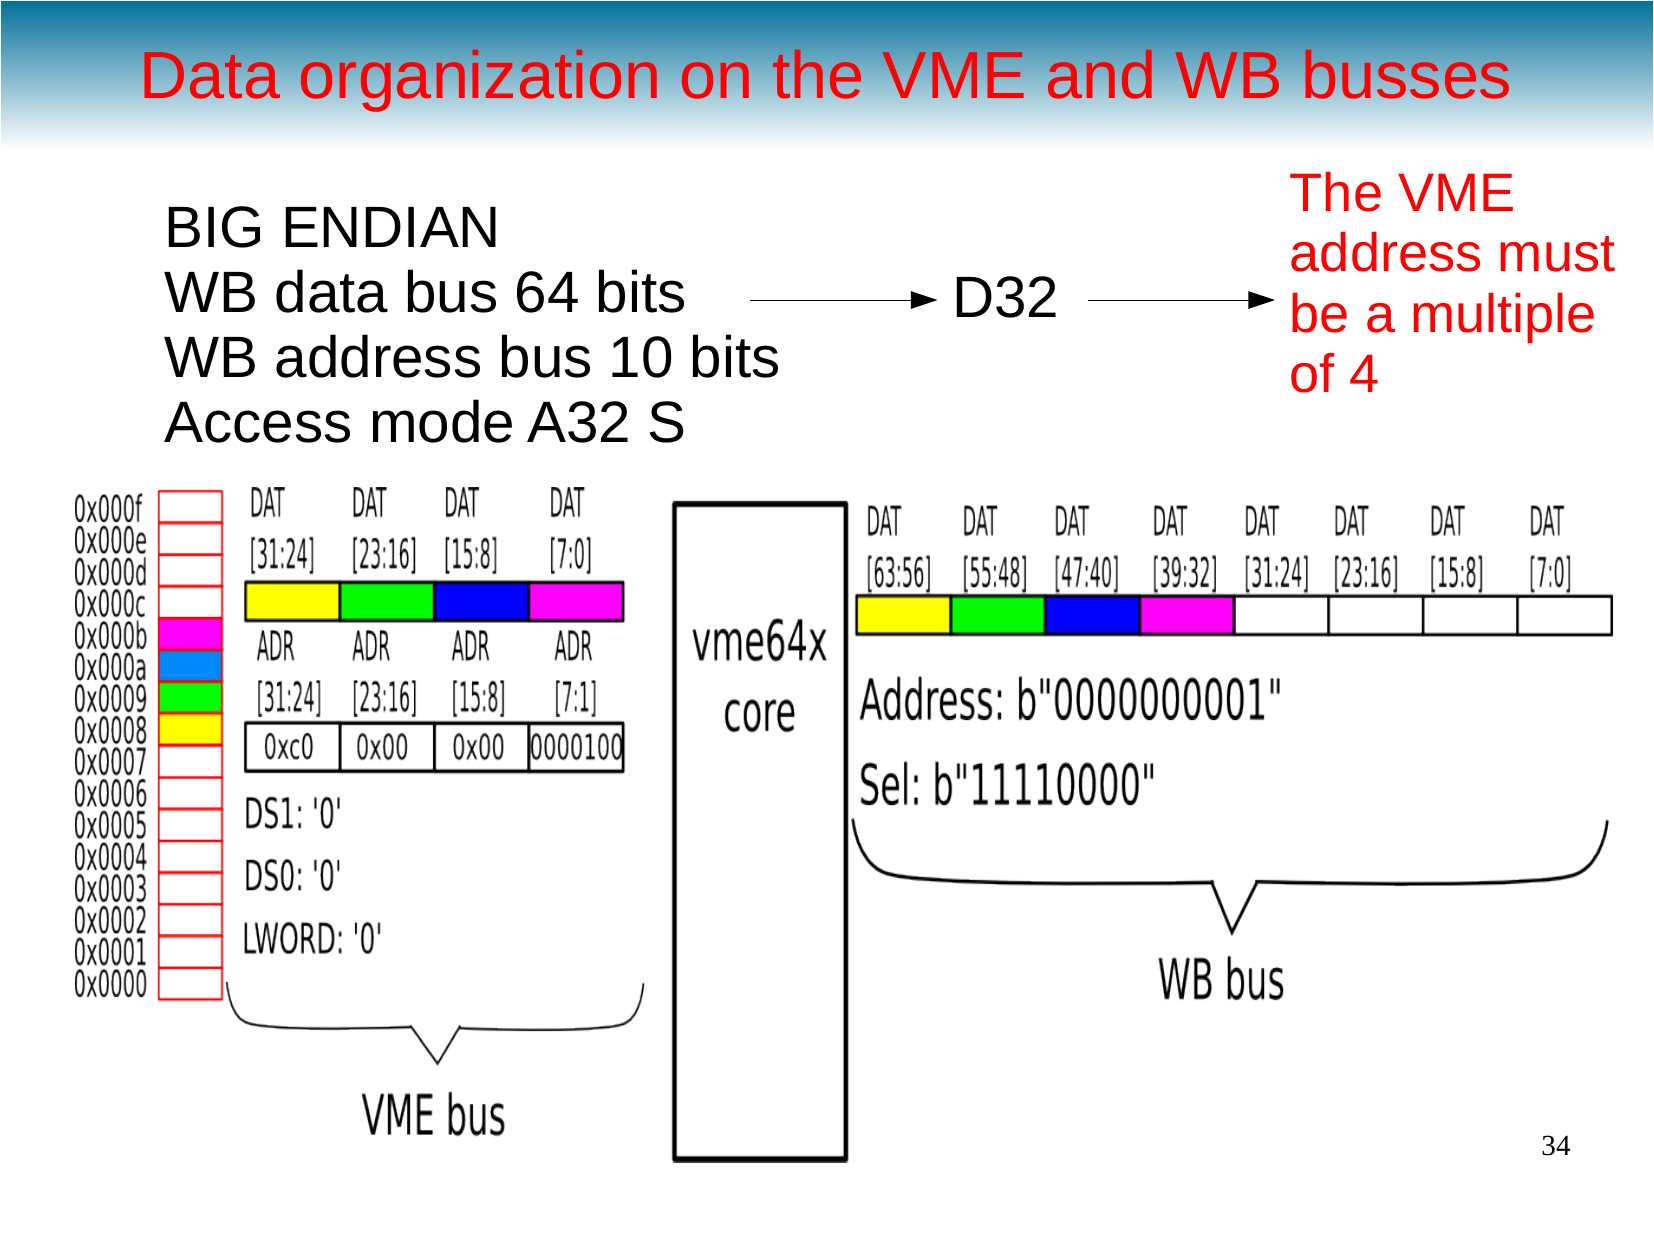

Data organization on the VME and WB busses
The VME address must be a multiple of 4
BIG ENDIAN
WB data bus 64 bits
WB address bus 10 bits
Access mode A32 S
D32
34